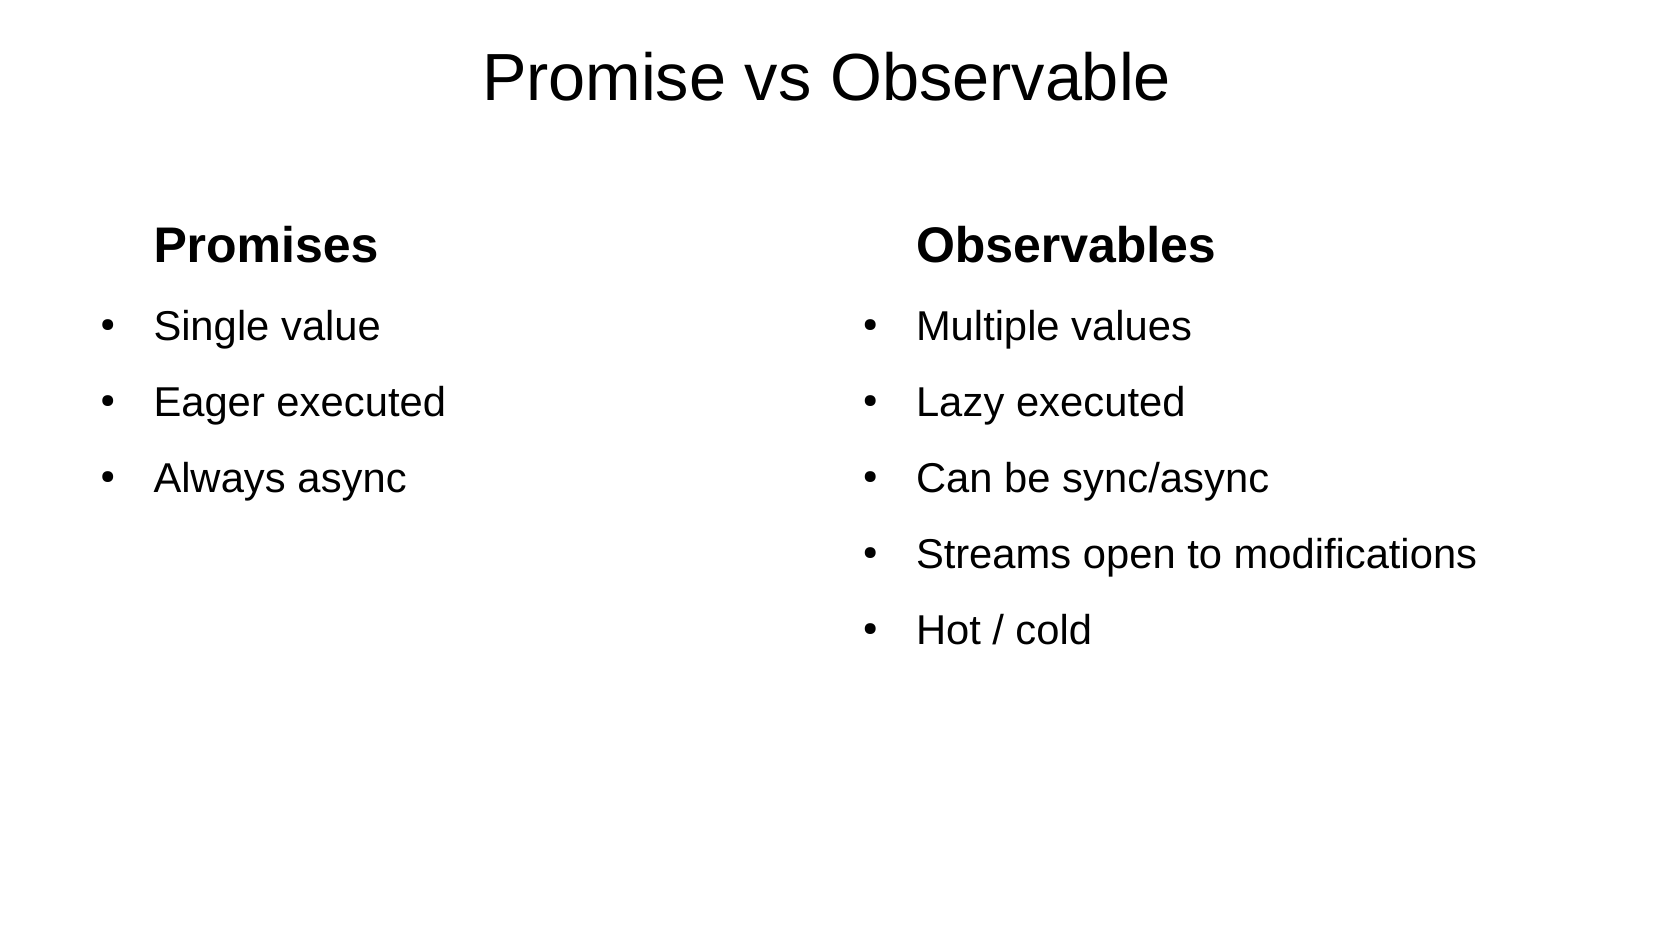

Promise vs Observable
# Promises
Single value
Eager executed
Always async
Observables
Multiple values
Lazy executed
Can be sync/async
Streams open to modifications
Hot / cold